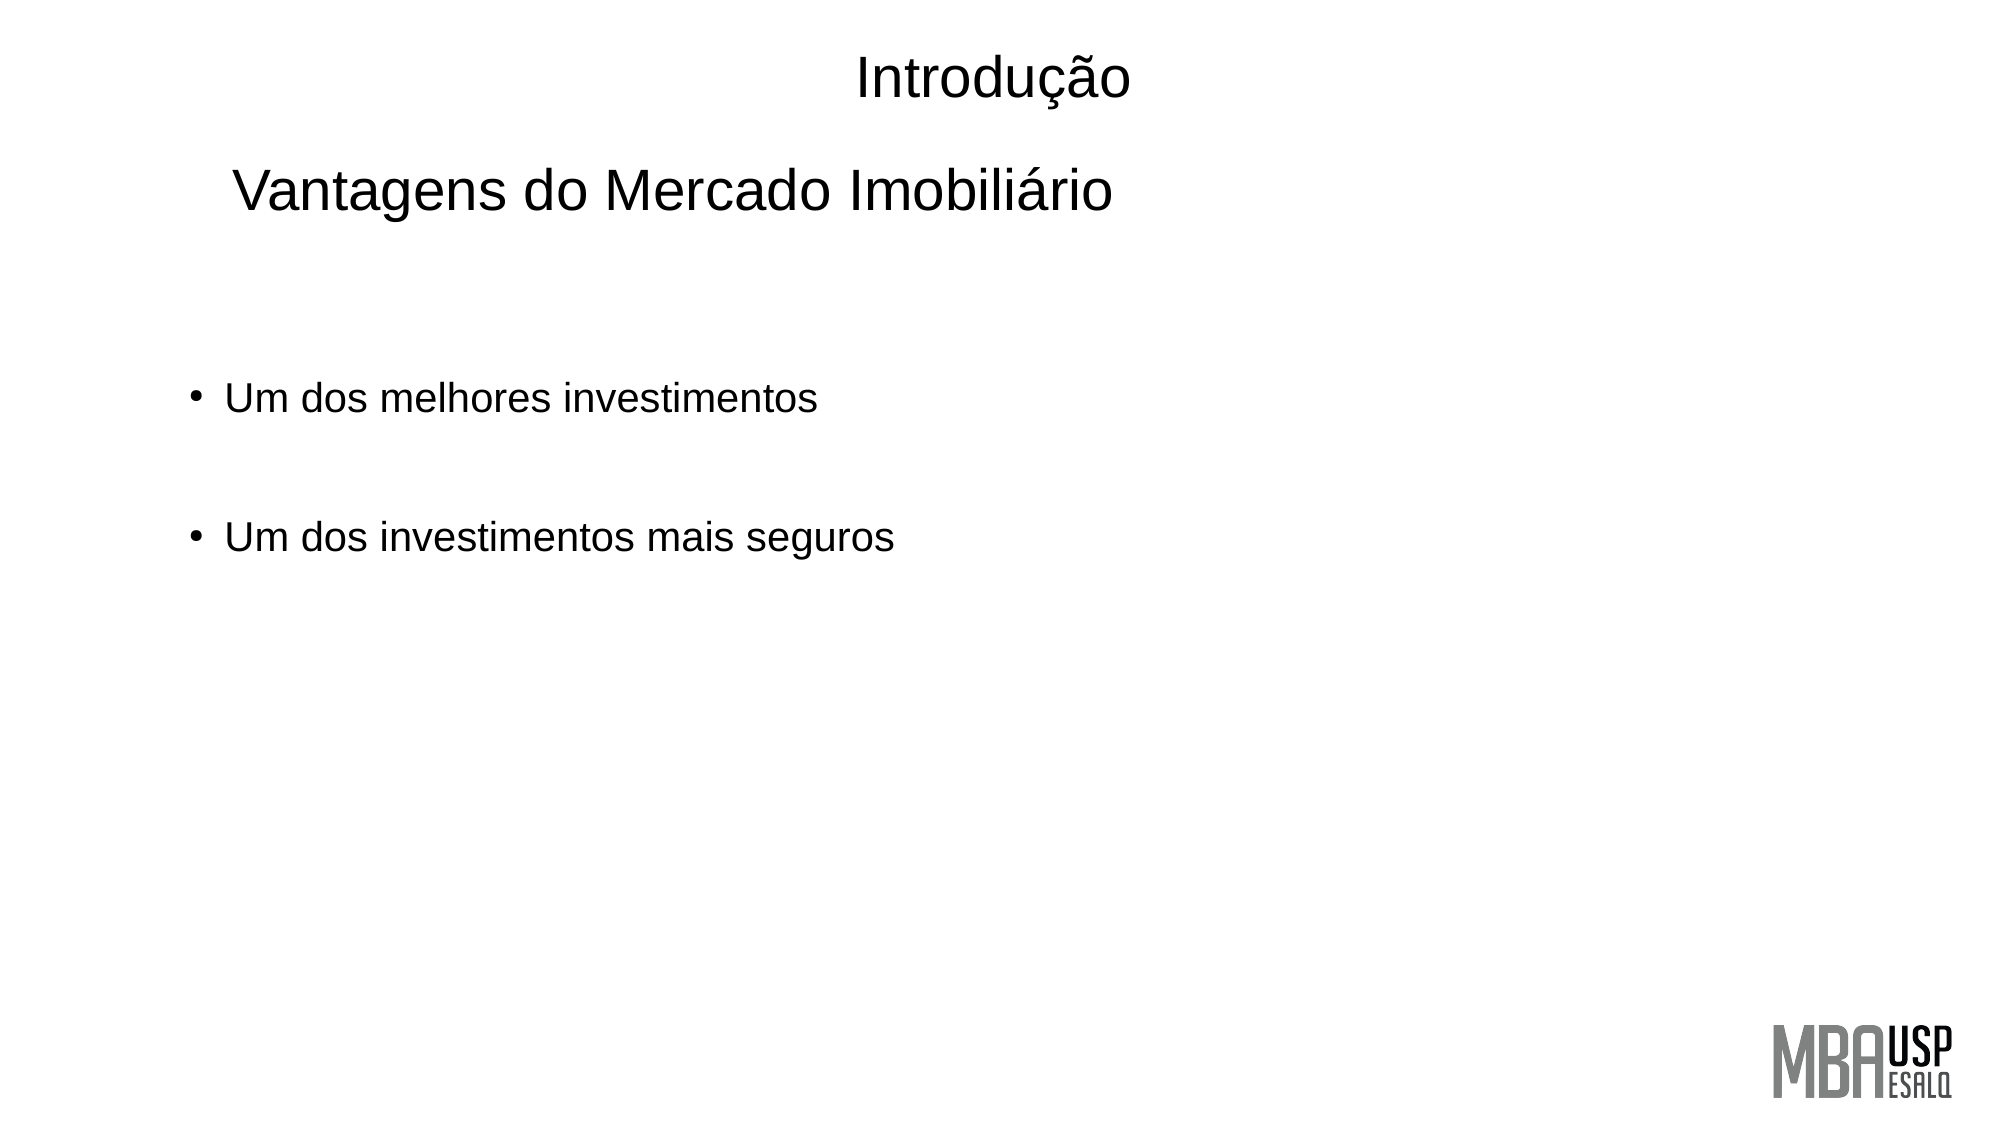

Introdução
	Vantagens do Mercado Imobiliário
Um dos melhores investimentos
Um dos investimentos mais seguros